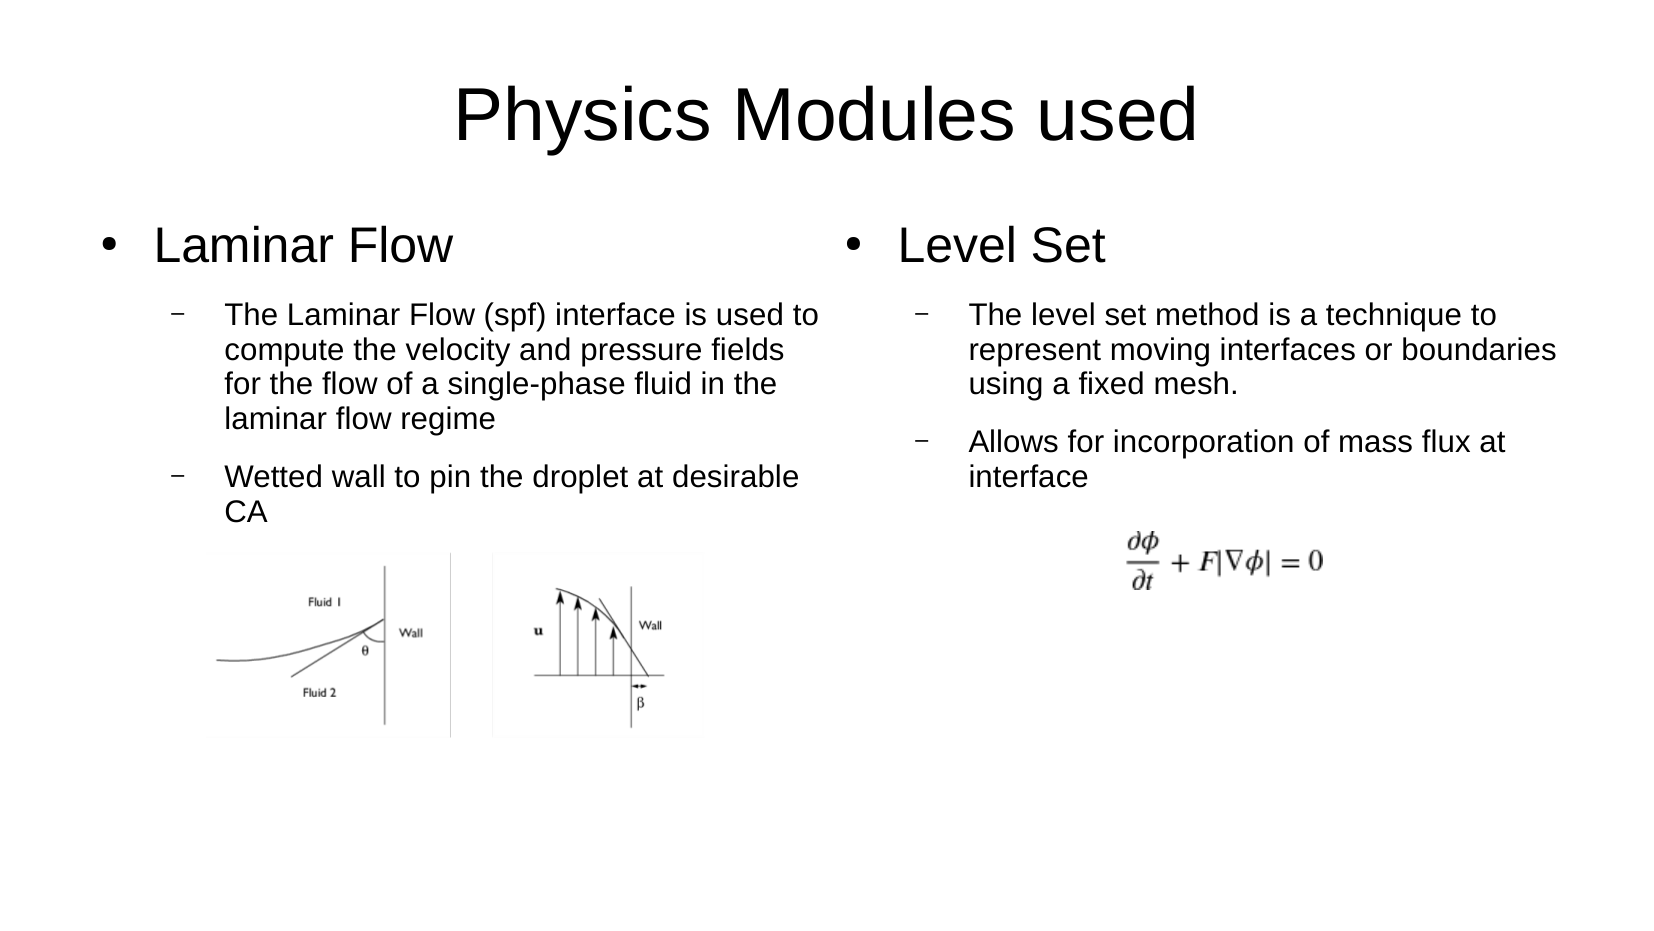

# Physics Modules used
Laminar Flow
The Laminar Flow (spf) interface is used to compute the velocity and pressure fields for the flow of a single-phase fluid in the laminar flow regime
Wetted wall to pin the droplet at desirable CA
Level Set
The level set method is a technique to represent moving interfaces or boundaries using a fixed mesh.
Allows for incorporation of mass flux at interface